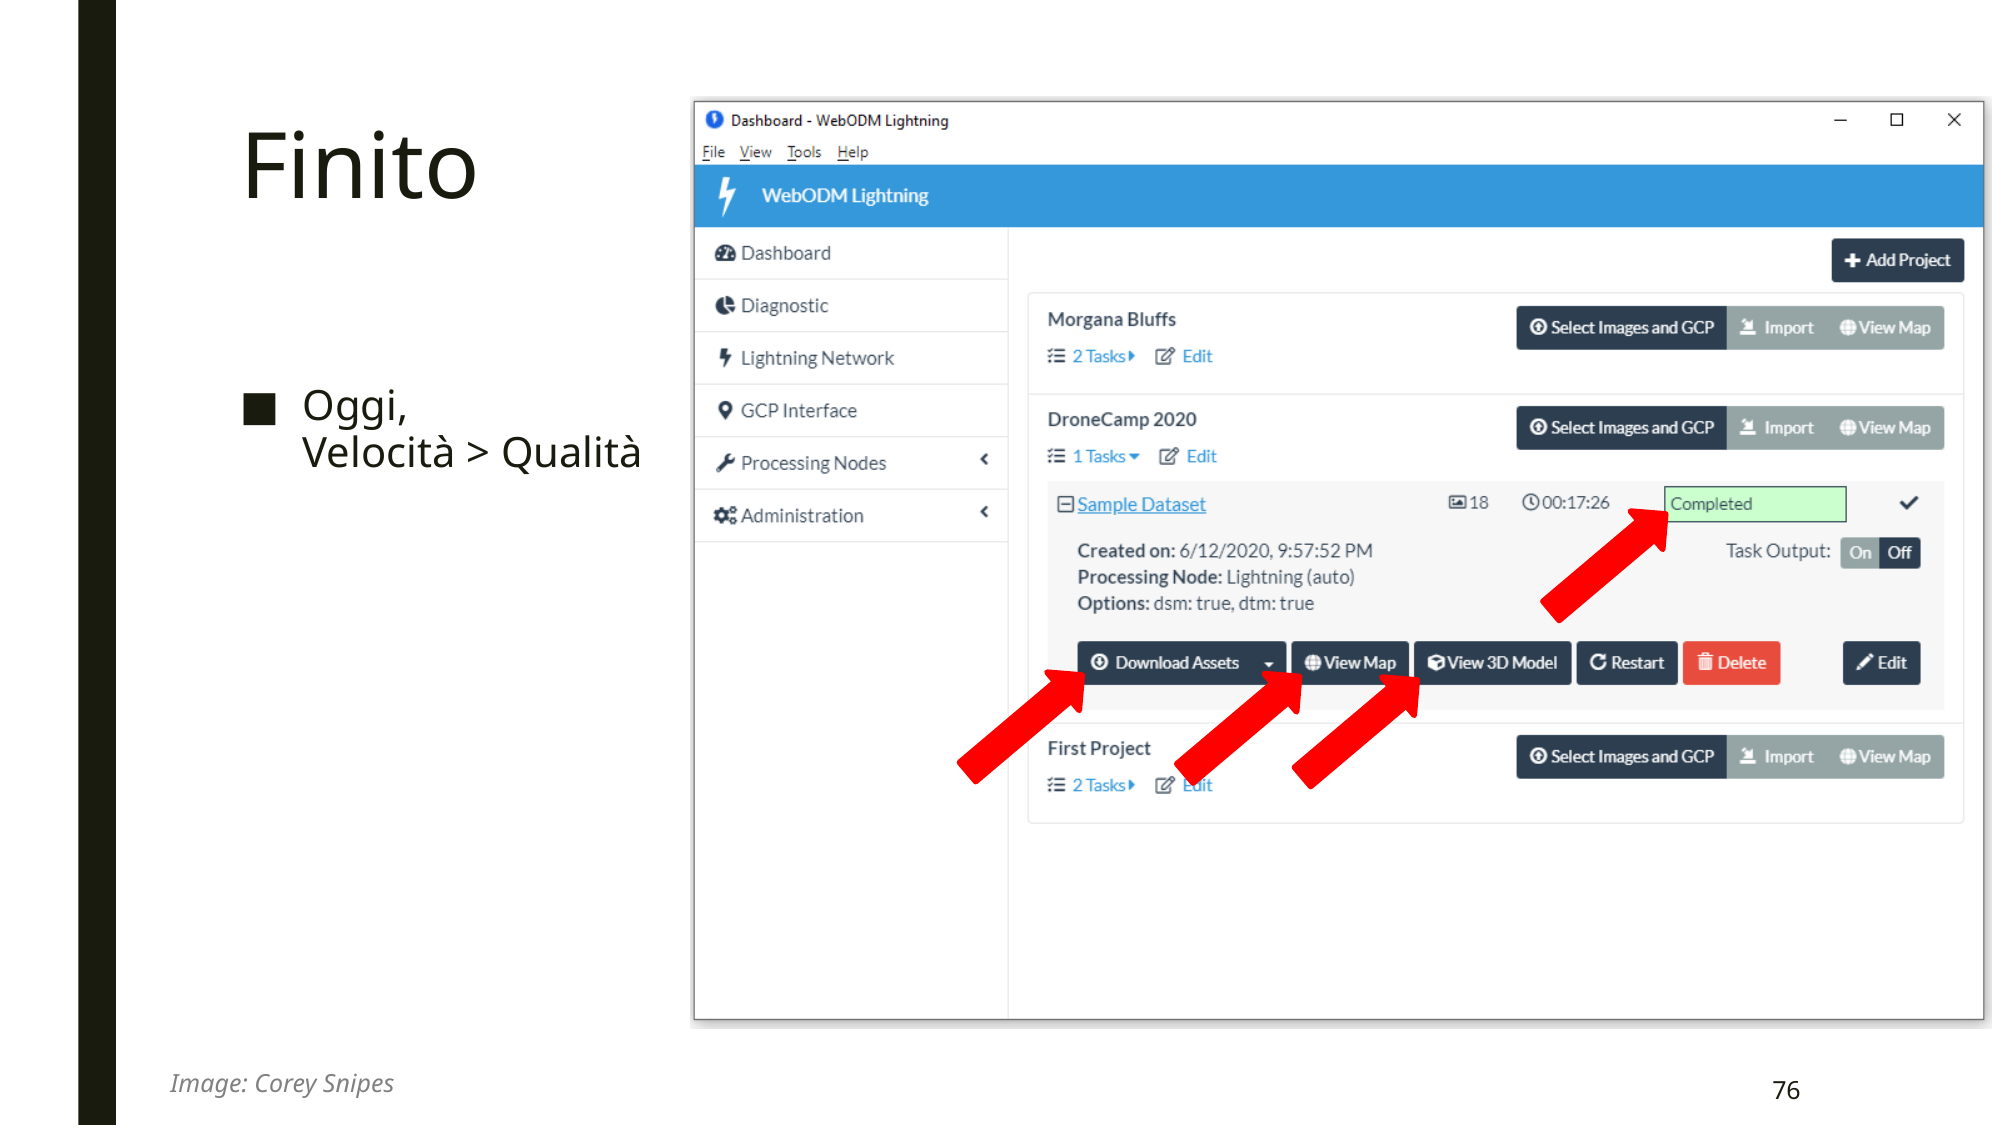

# Finito
Oggi,
Velocità > Qualità
Image: Corey Snipes